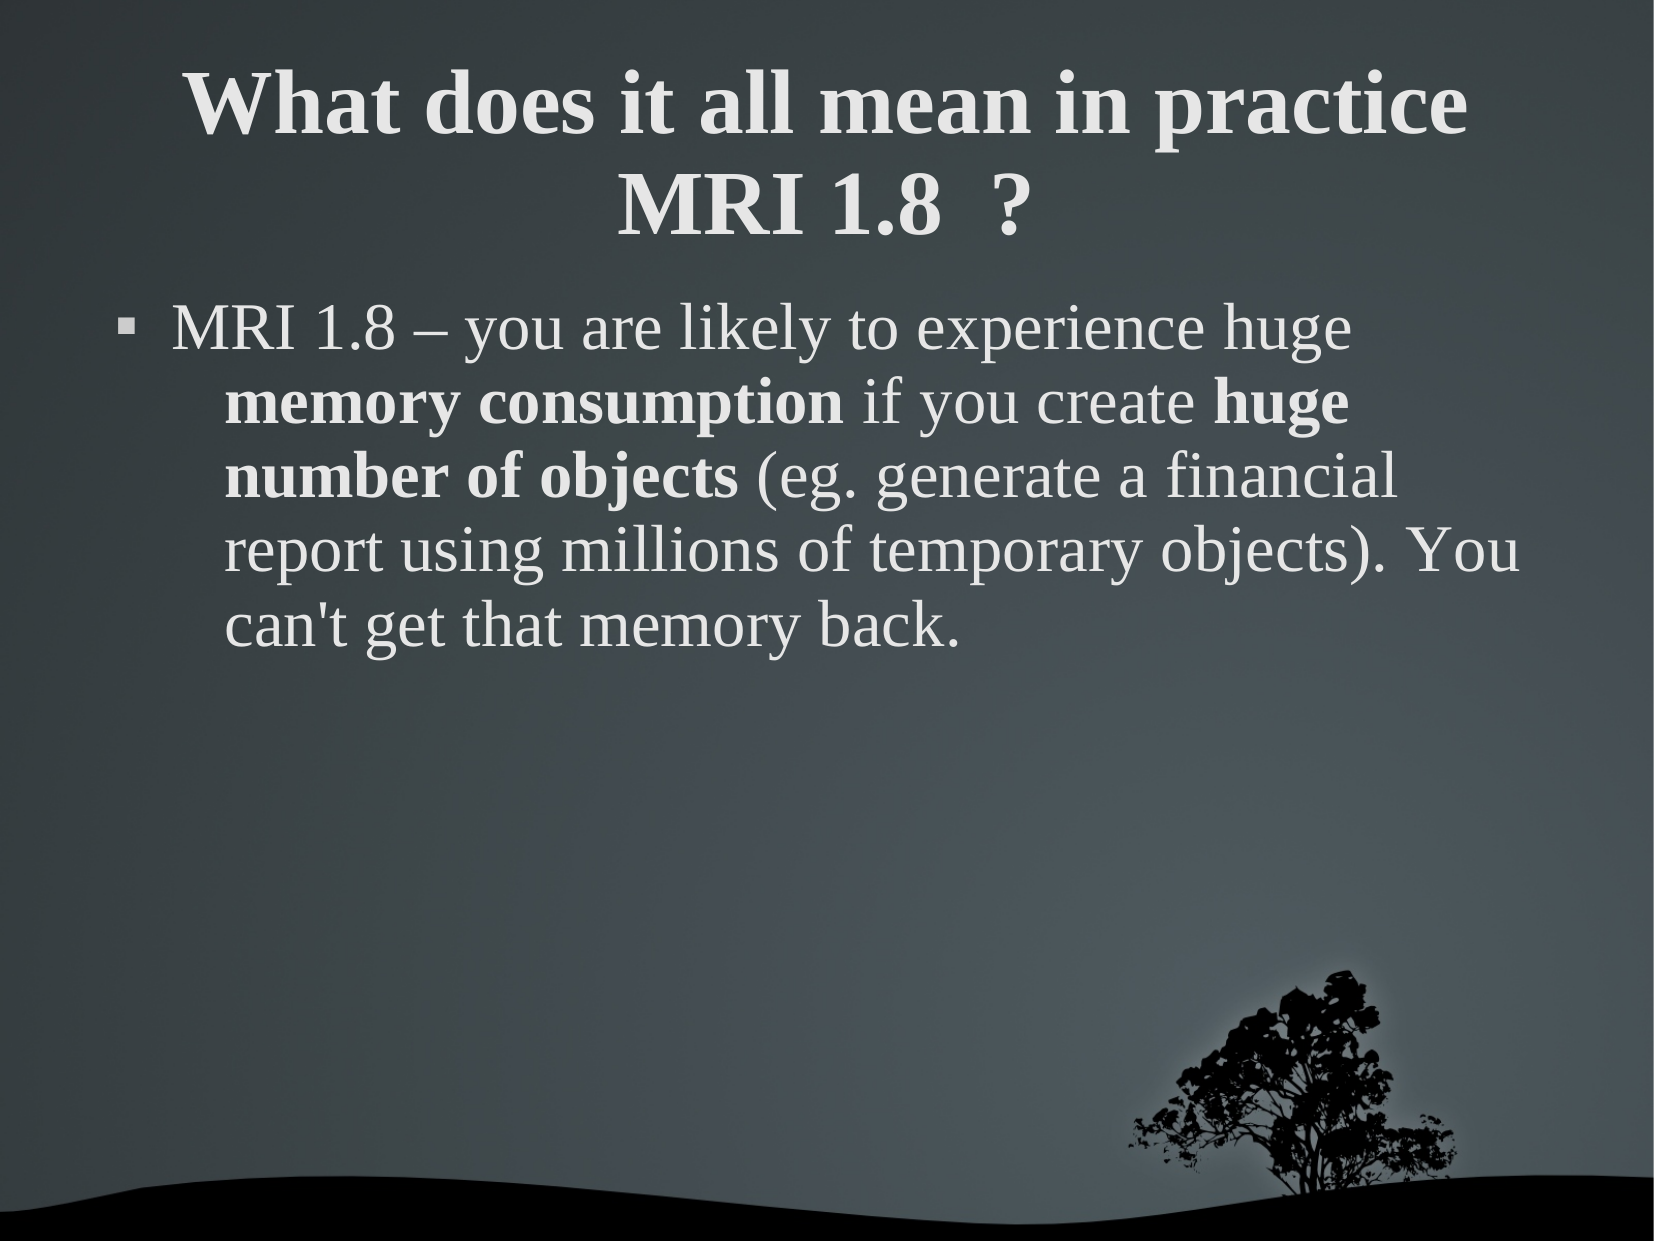

# What does it all mean in practice MRI 1.8 ?
MRI 1.8 – you are likely to experience huge memory consumption if you create huge number of objects (eg. generate a financial report using millions of temporary objects). You can't get that memory back.